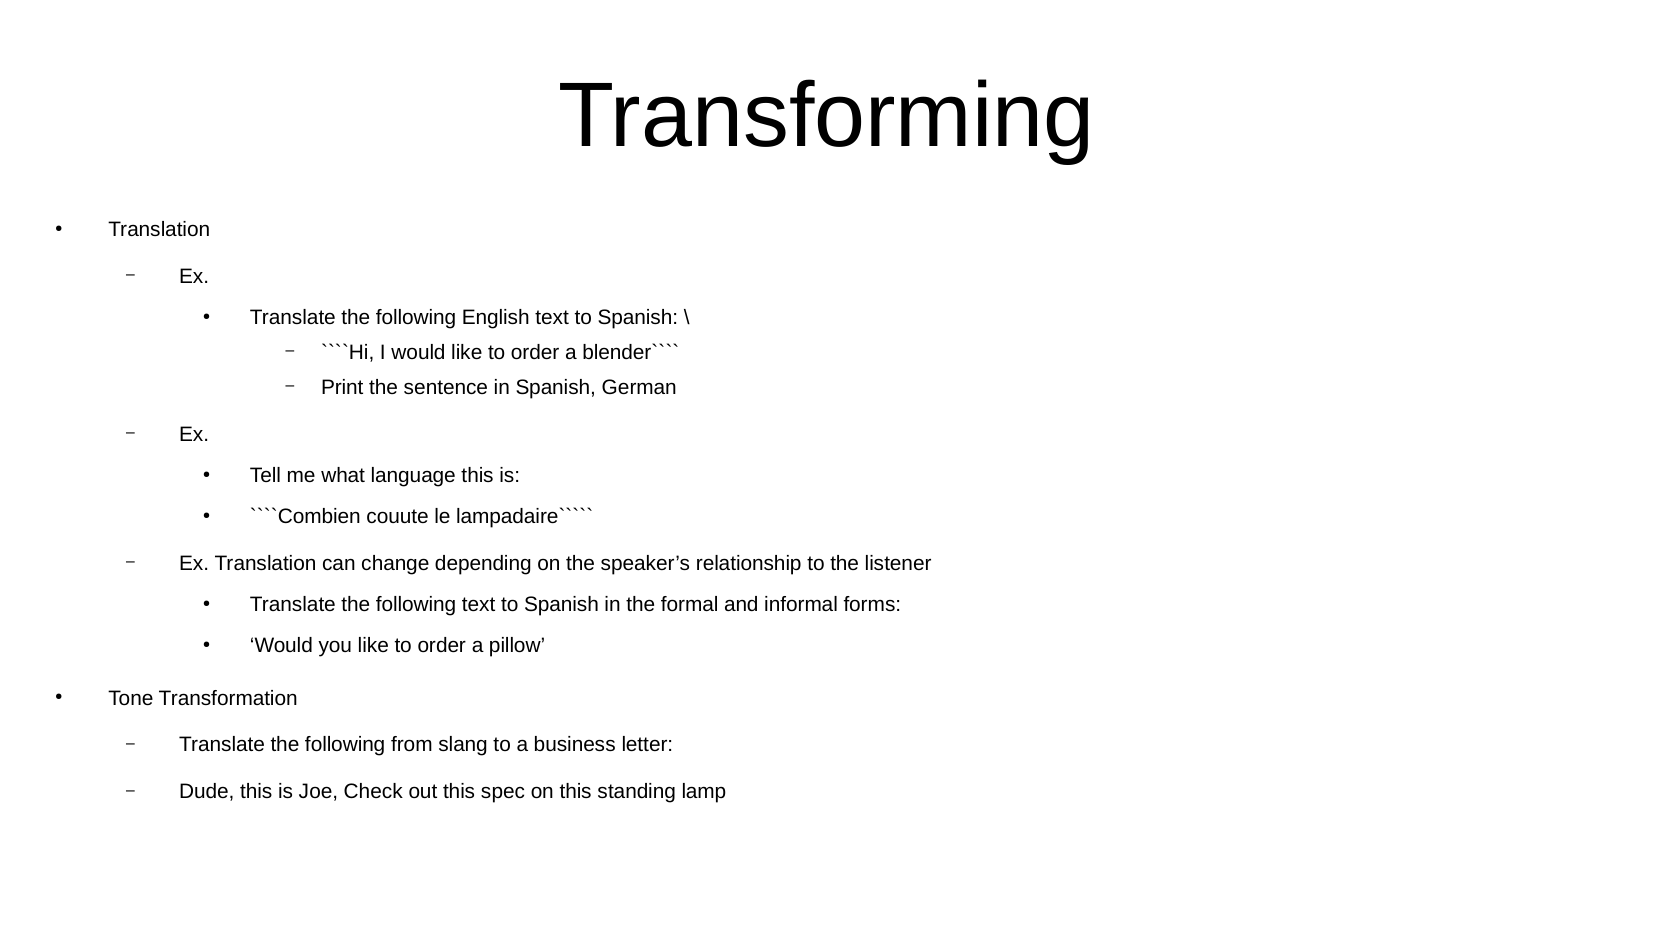

# Transforming
Translation
Ex.
Translate the following English text to Spanish: \
````Hi, I would like to order a blender````
Print the sentence in Spanish, German
Ex.
Tell me what language this is:
````Combien couute le lampadaire`````
Ex. Translation can change depending on the speaker’s relationship to the listener
Translate the following text to Spanish in the formal and informal forms:
‘Would you like to order a pillow’
Tone Transformation
Translate the following from slang to a business letter:
Dude, this is Joe, Check out this spec on this standing lamp